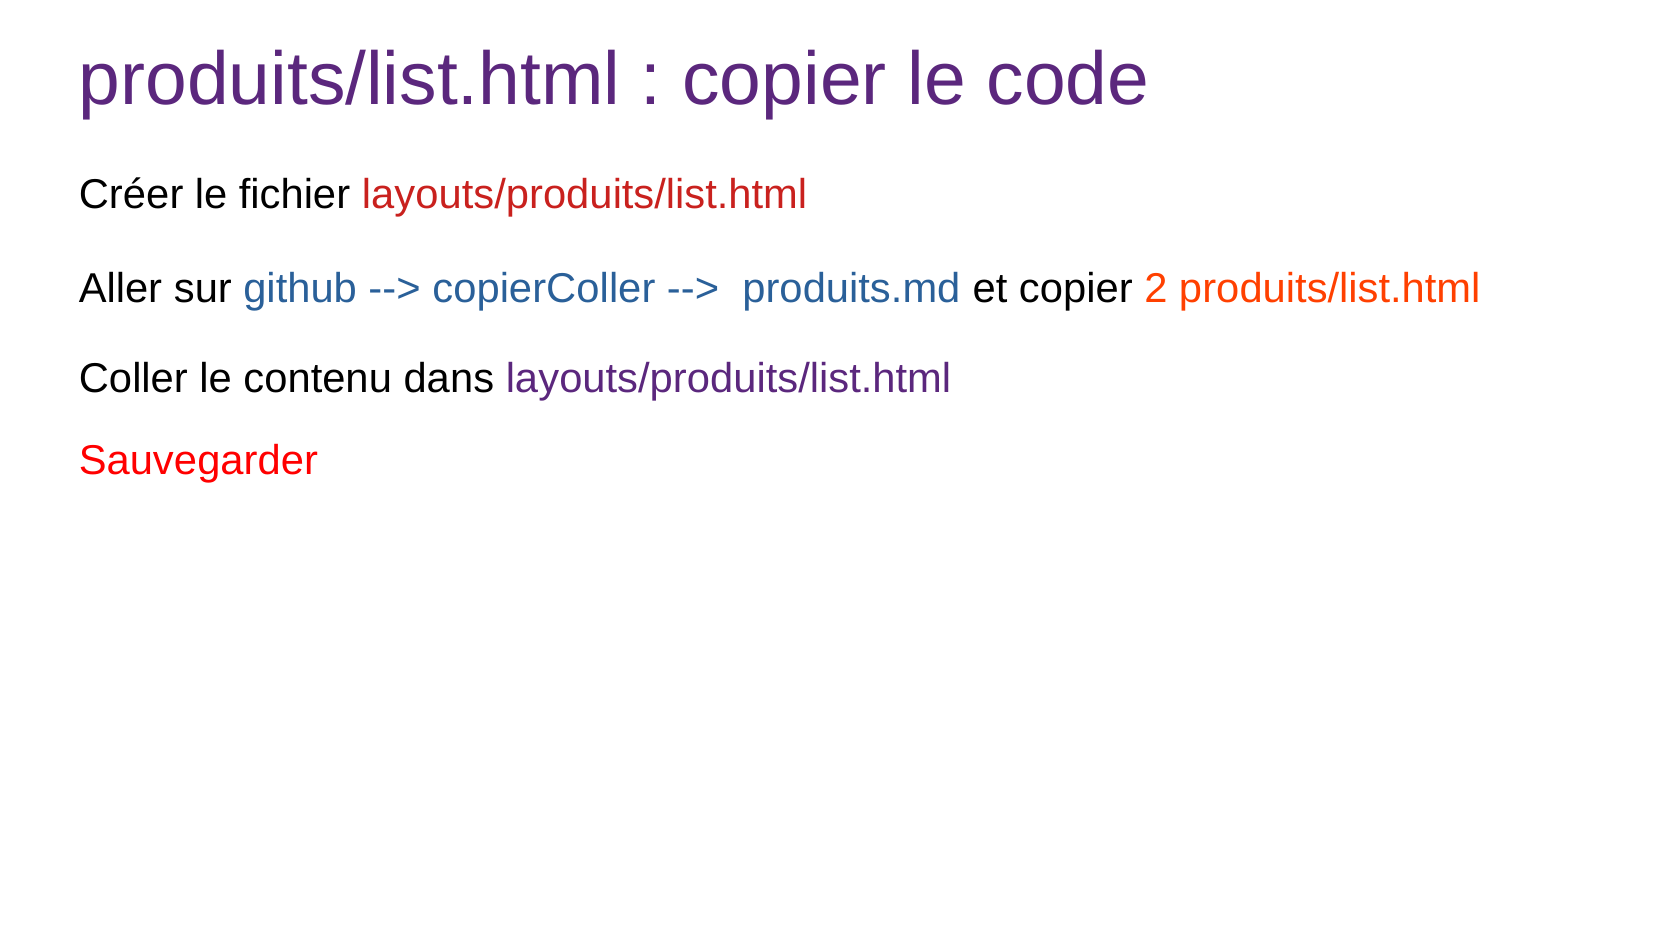

# produits/list.html : copier le code
Créer le fichier layouts/produits/list.html
Aller sur github --> copierColler --> produits.md et copier 2 produits/list.html
Coller le contenu dans layouts/produits/list.html
Sauvegarder